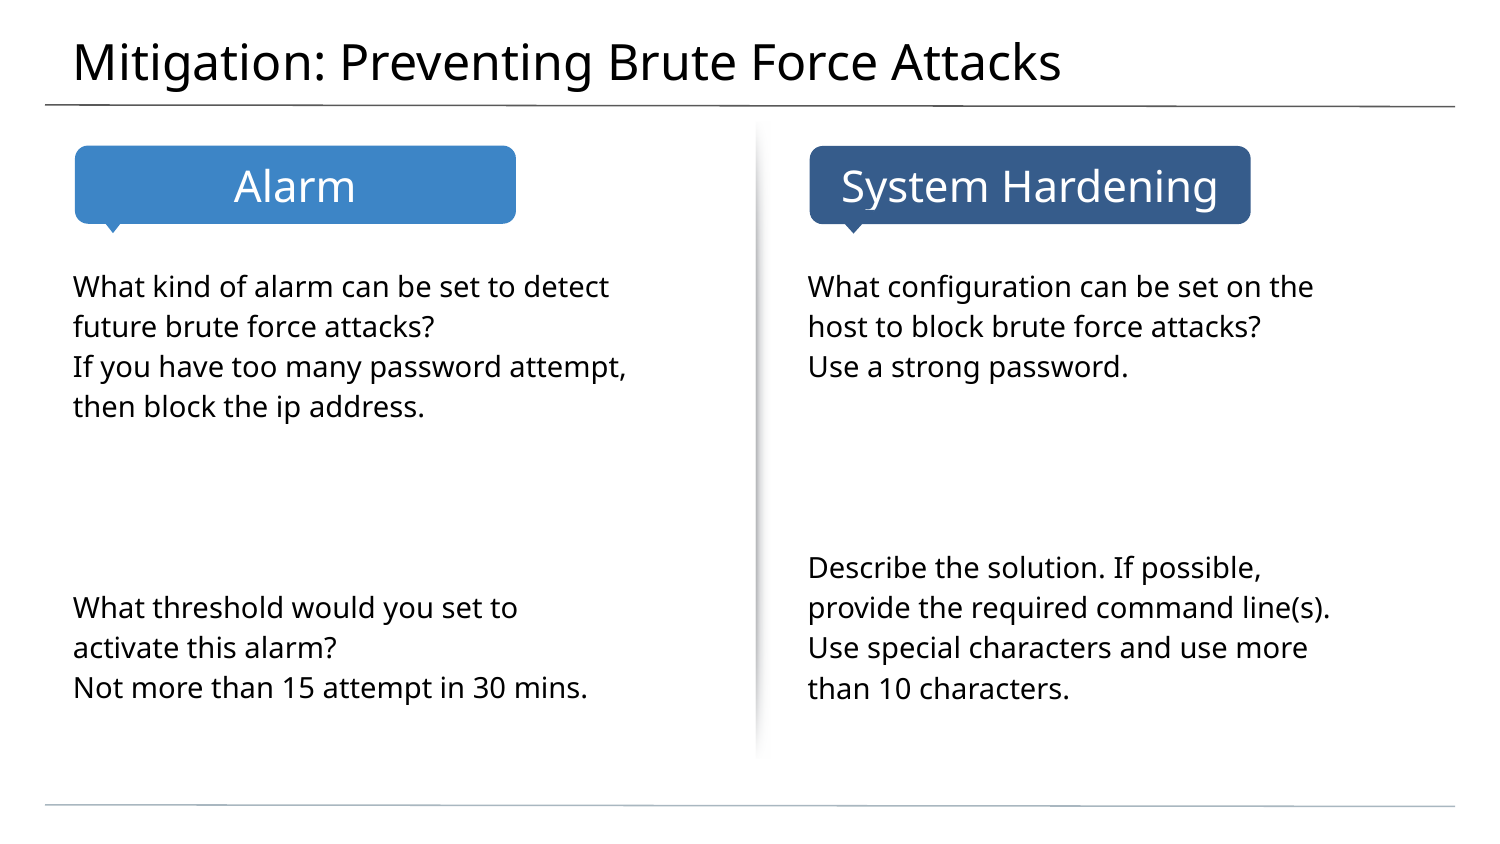

# Mitigation: Preventing Brute Force Attacks
What kind of alarm can be set to detect future brute force attacks?
If you have too many password attempt, then block the ip address.
What threshold would you set to activate this alarm?
Not more than 15 attempt in 30 mins.
What configuration can be set on the host to block brute force attacks?
Use a strong password.
Describe the solution. If possible, provide the required command line(s).
Use special characters and use more than 10 characters.